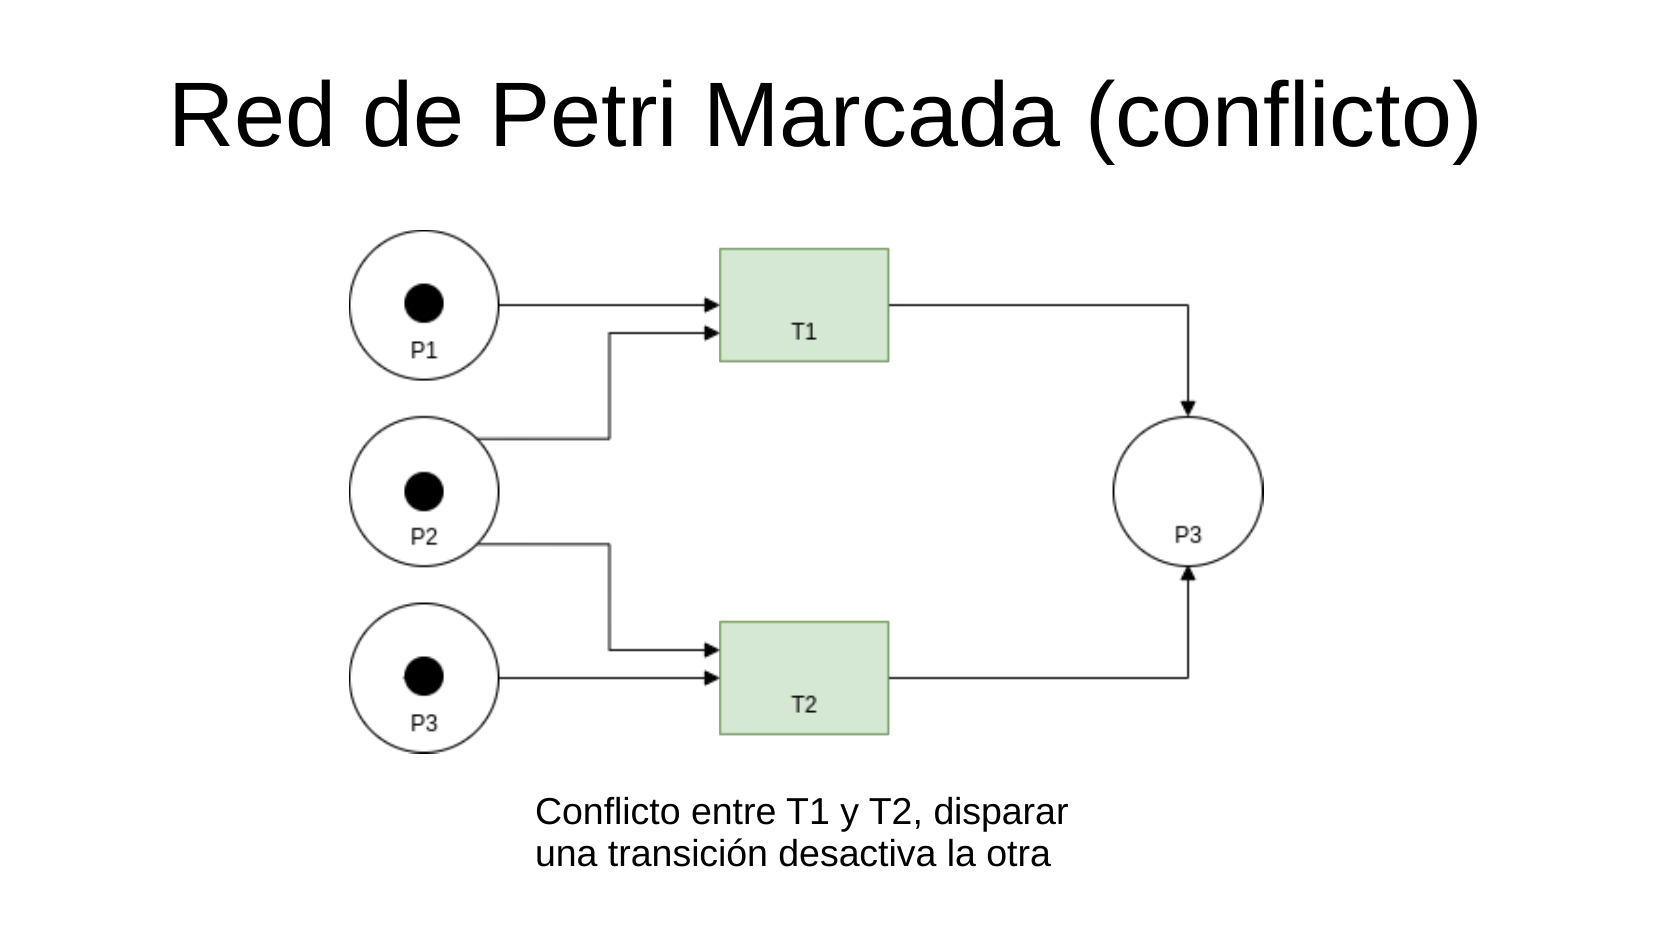

# Red de Petri Marcada (conflicto)
Conflicto entre T1 y T2, disparar una transición desactiva la otra